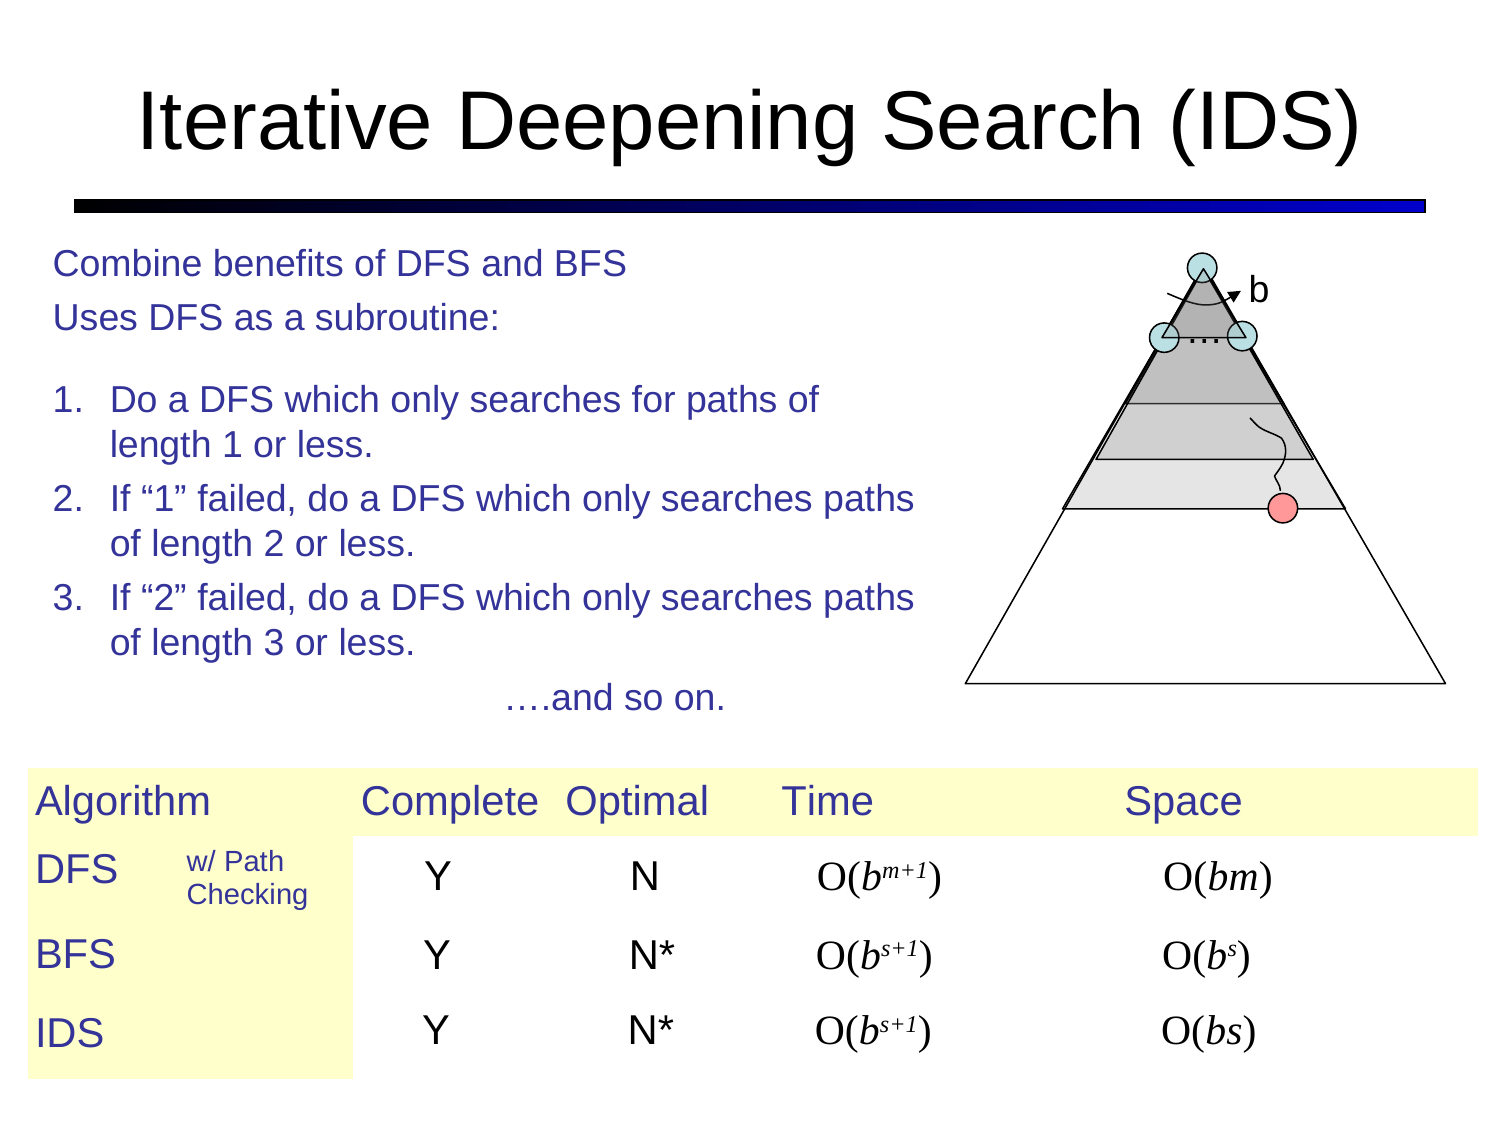

Iterative Deepening Search (IDS)
Combine benefits of DFS and BFS
Uses DFS as a subroutine:
Do a DFS which only searches for paths of length 1 or less.
If “1” failed, do a DFS which only searches paths of length 2 or less.
If “2” failed, do a DFS which only searches paths of length 3 or less.
				….and so on.
b
…
| Algorithm | | Complete | Optimal | Time | Space |
| --- | --- | --- | --- | --- | --- |
| DFS | w/ Path Checking | | | | |
| BFS | | | | | |
| IDS | | | | | |
Y
N
O(bm+1)
O(bm)
Y
N*
O(bs+1)
O(bs)
Y
N*
O(bs+1)
O(bs)